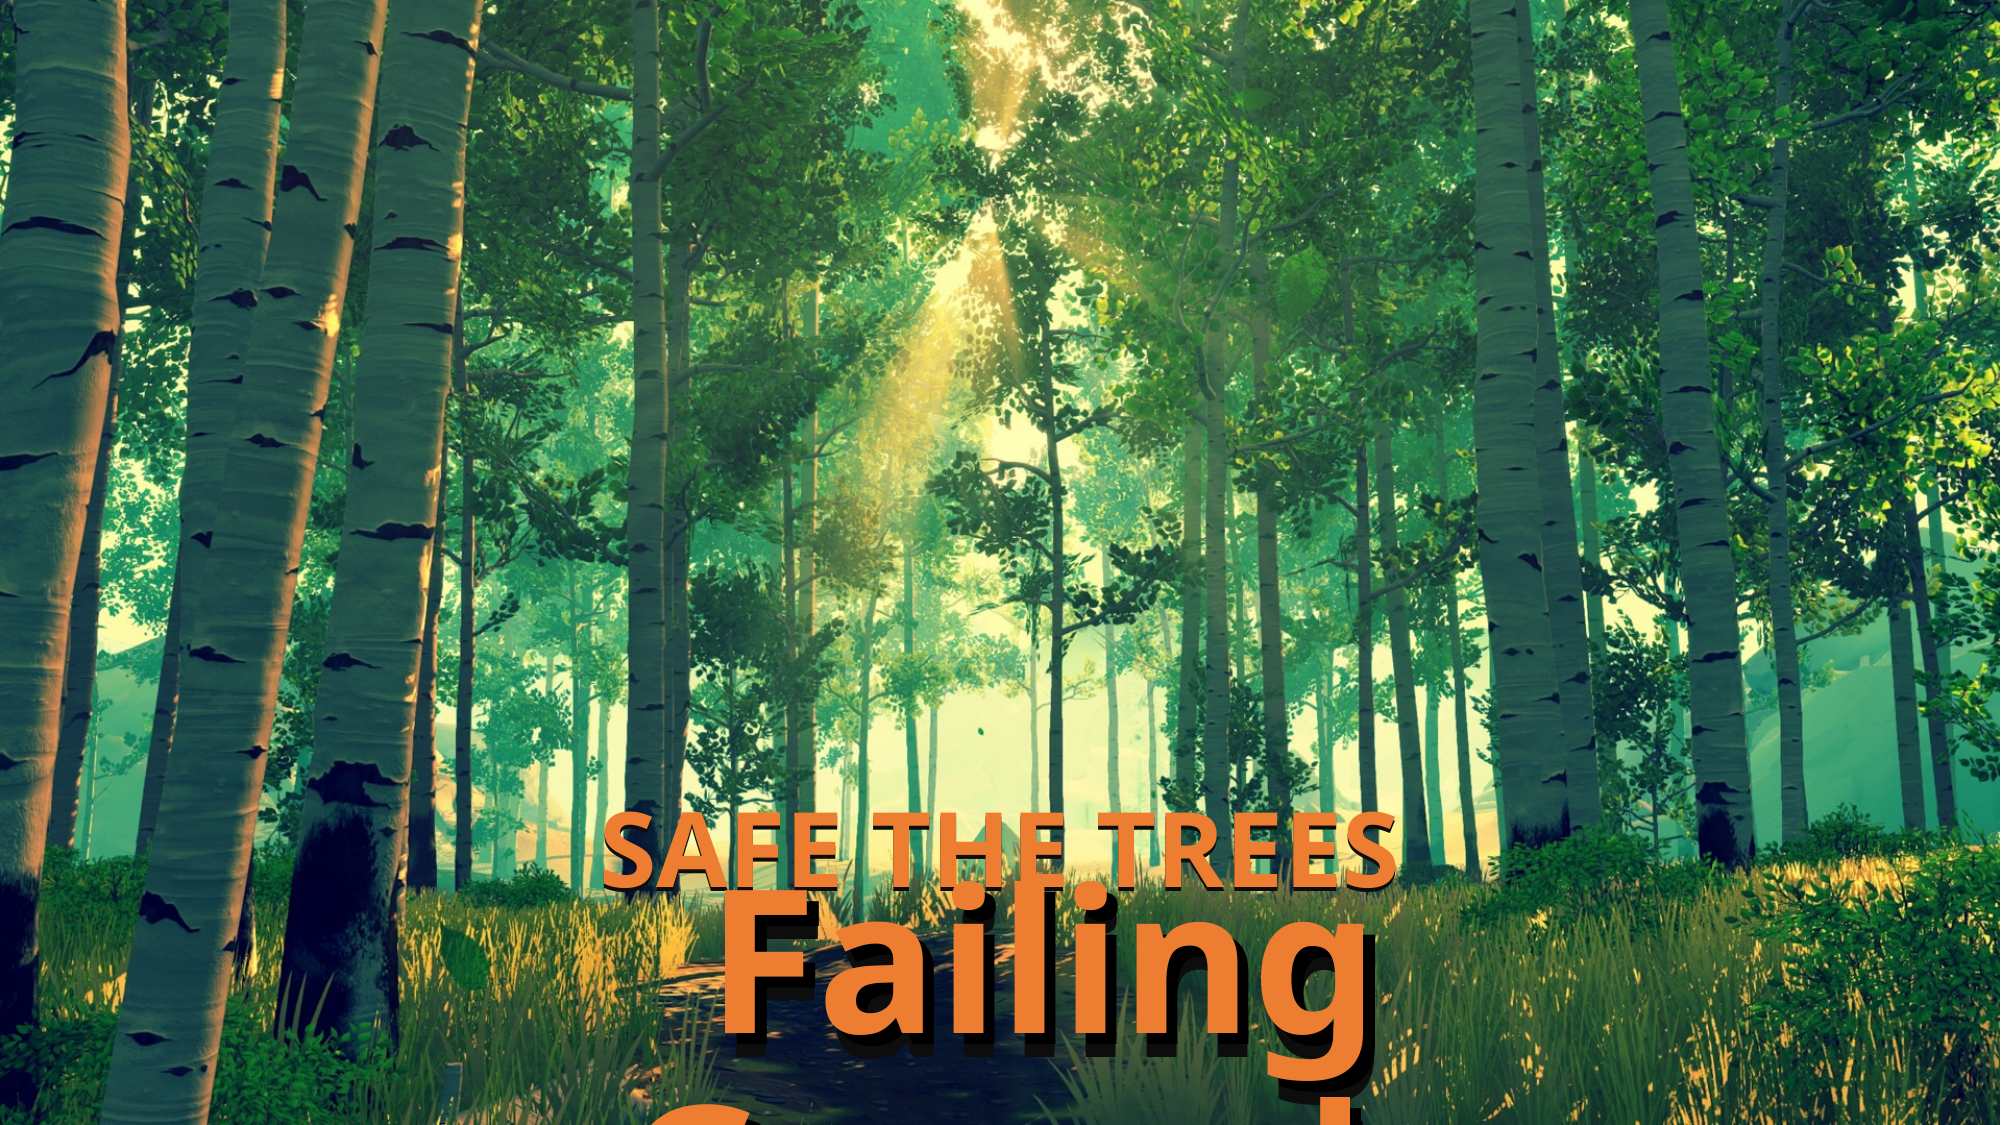

SAFE THE TREES
SAFE THE TREES
Failing Grounds
# Failing Grounds